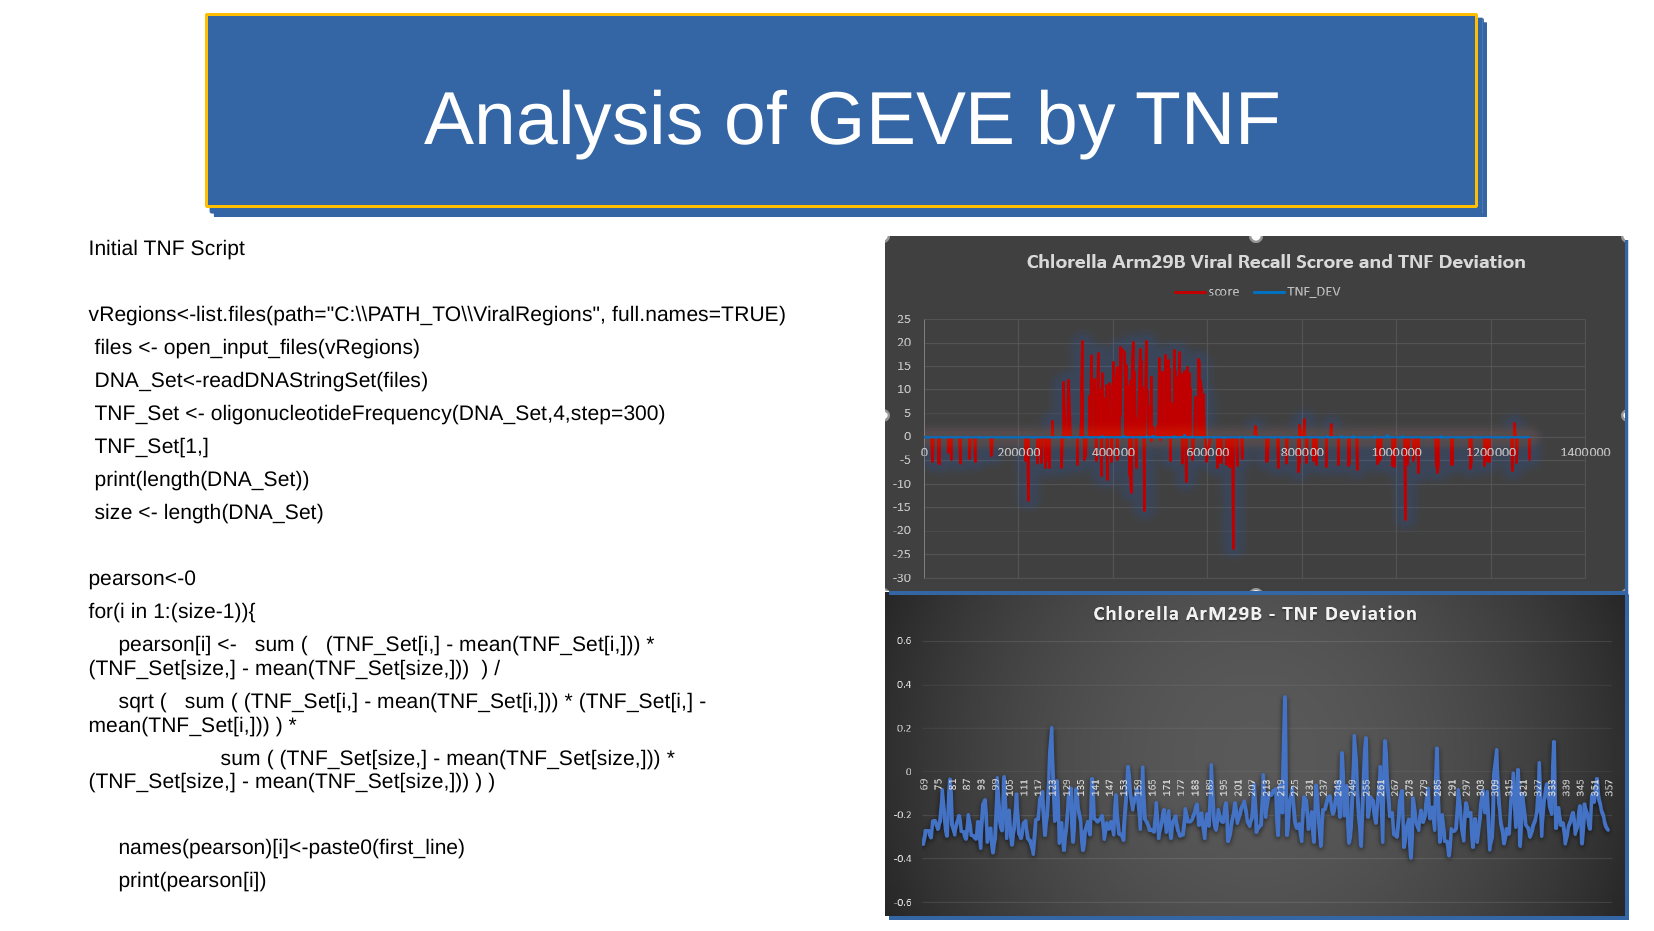

# Analysis of GEVE by TNF
Initial TNF Script
vRegions<-list.files(path="C:\\PATH_TO\\ViralRegions", full.names=TRUE)
 files <- open_input_files(vRegions)
 DNA_Set<-readDNAStringSet(files)
 TNF_Set <- oligonucleotideFrequency(DNA_Set,4,step=300)
 TNF_Set[1,]
 print(length(DNA_Set))
 size <- length(DNA_Set)
pearson<-0
for(i in 1:(size-1)){
 pearson[i] <- sum ( (TNF_Set[i,] - mean(TNF_Set[i,])) * (TNF_Set[size,] - mean(TNF_Set[size,])) ) /
 sqrt ( sum ( (TNF_Set[i,] - mean(TNF_Set[i,])) * (TNF_Set[i,] - mean(TNF_Set[i,])) ) *
 sum ( (TNF_Set[size,] - mean(TNF_Set[size,])) * (TNF_Set[size,] - mean(TNF_Set[size,])) ) )
 names(pearson)[i]<-paste0(first_line)
 print(pearson[i])